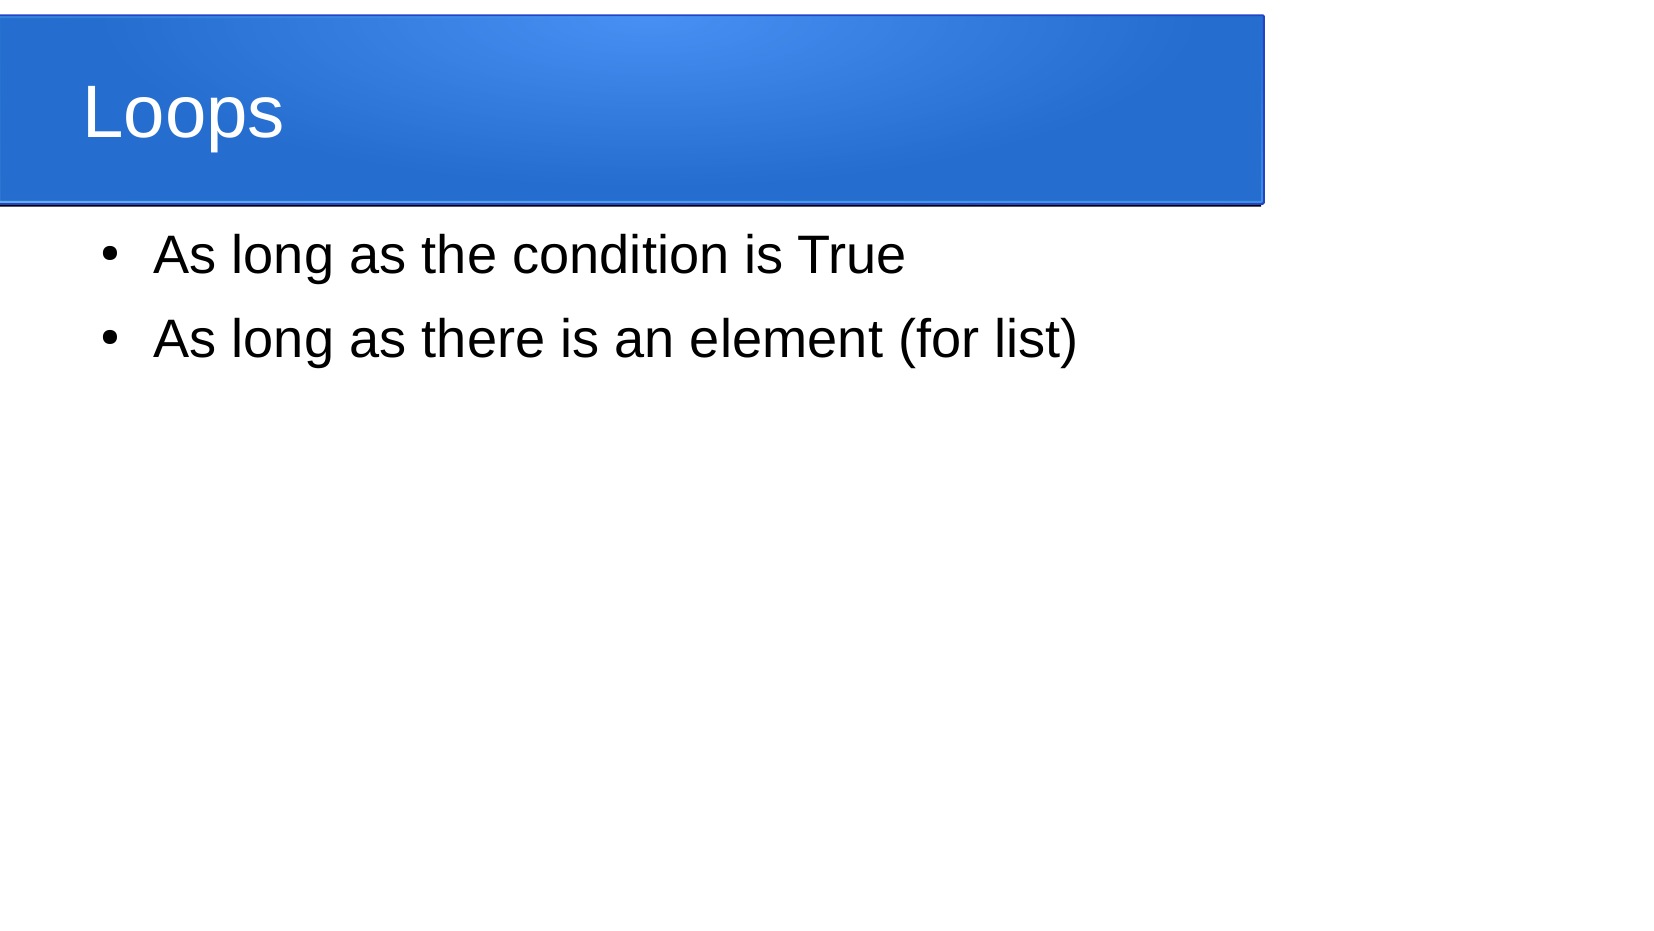

# Loops
As long as the condition is True
As long as there is an element (for list)